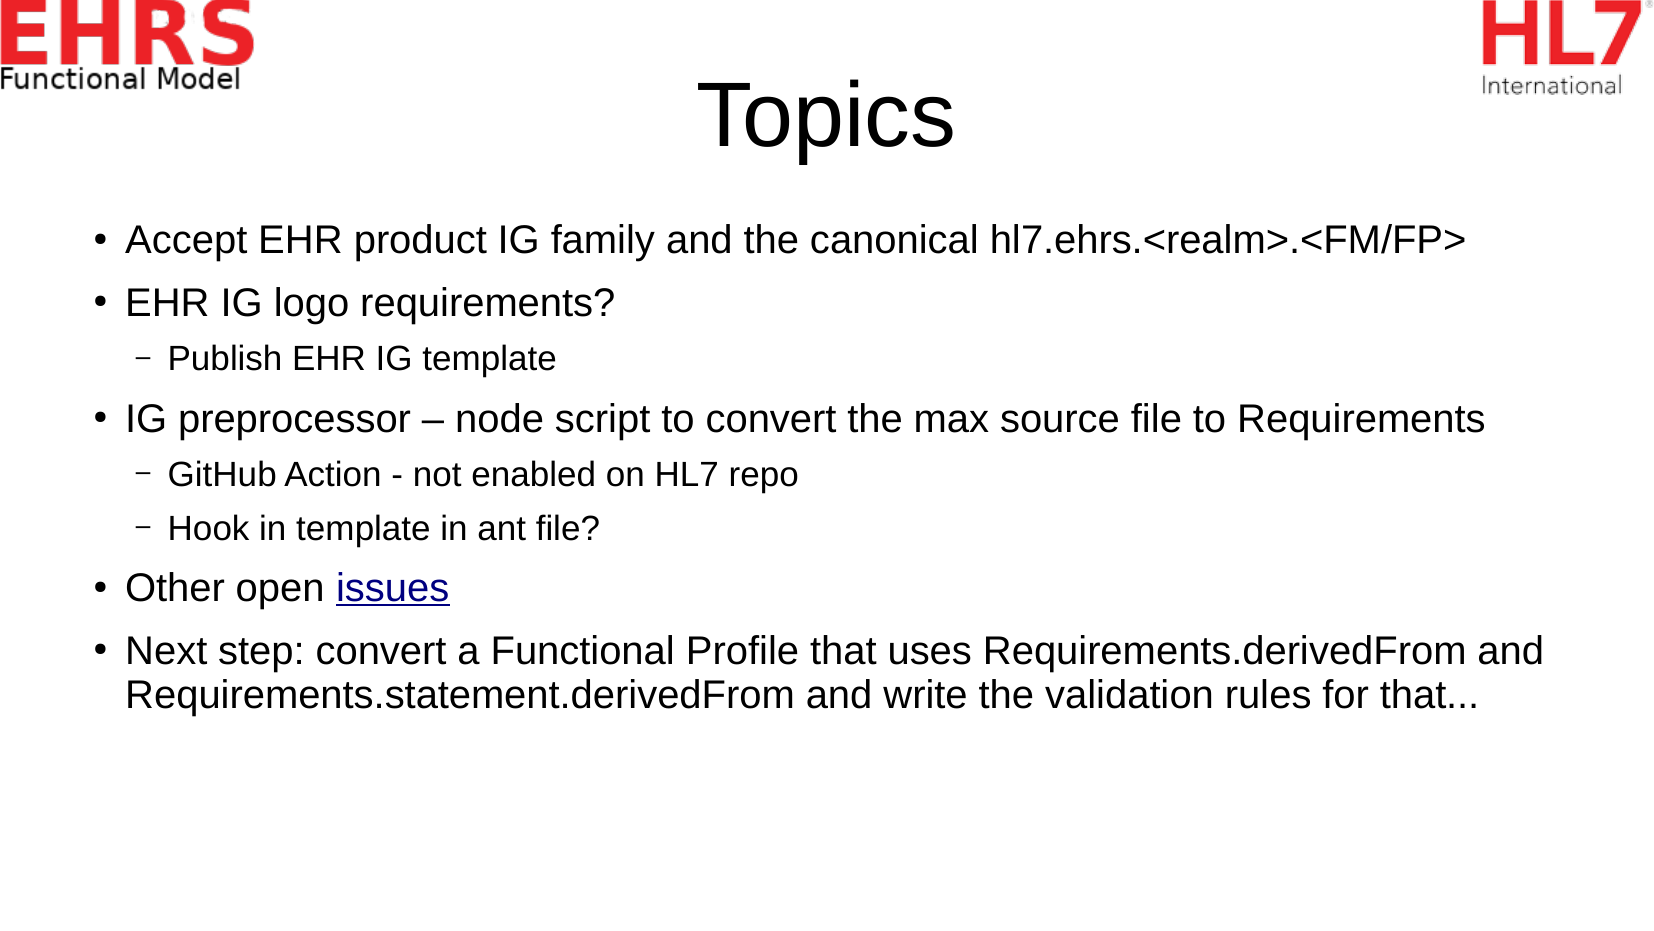

# Topics
Accept EHR product IG family and the canonical hl7.ehrs.<realm>.<FM/FP>
EHR IG logo requirements?
Publish EHR IG template
IG preprocessor – node script to convert the max source file to Requirements
GitHub Action - not enabled on HL7 repo
Hook in template in ant file?
Other open issues
Next step: convert a Functional Profile that uses Requirements.derivedFrom and Requirements.statement.derivedFrom and write the validation rules for that...